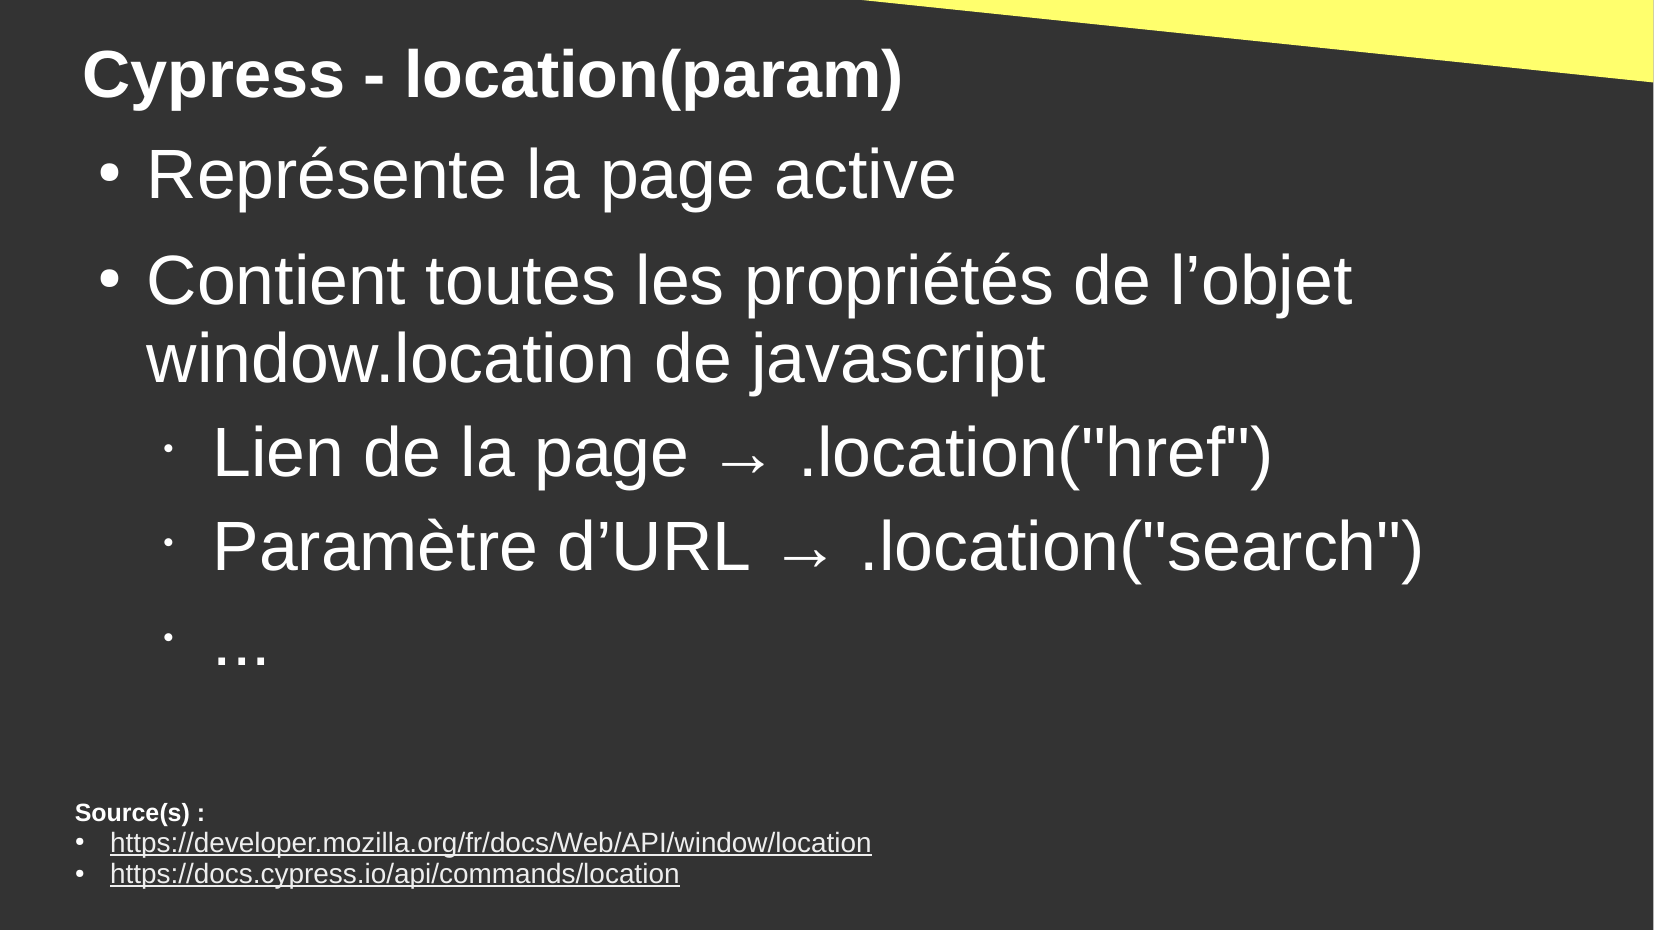

# Cypress - location(param)
Représente la page active
Contient toutes les propriétés de l’objet window.location de javascript
Lien de la page → .location("href")
Paramètre d’URL → .location("search")
...
Source(s) :
https://developer.mozilla.org/fr/docs/Web/API/window/location
https://docs.cypress.io/api/commands/location